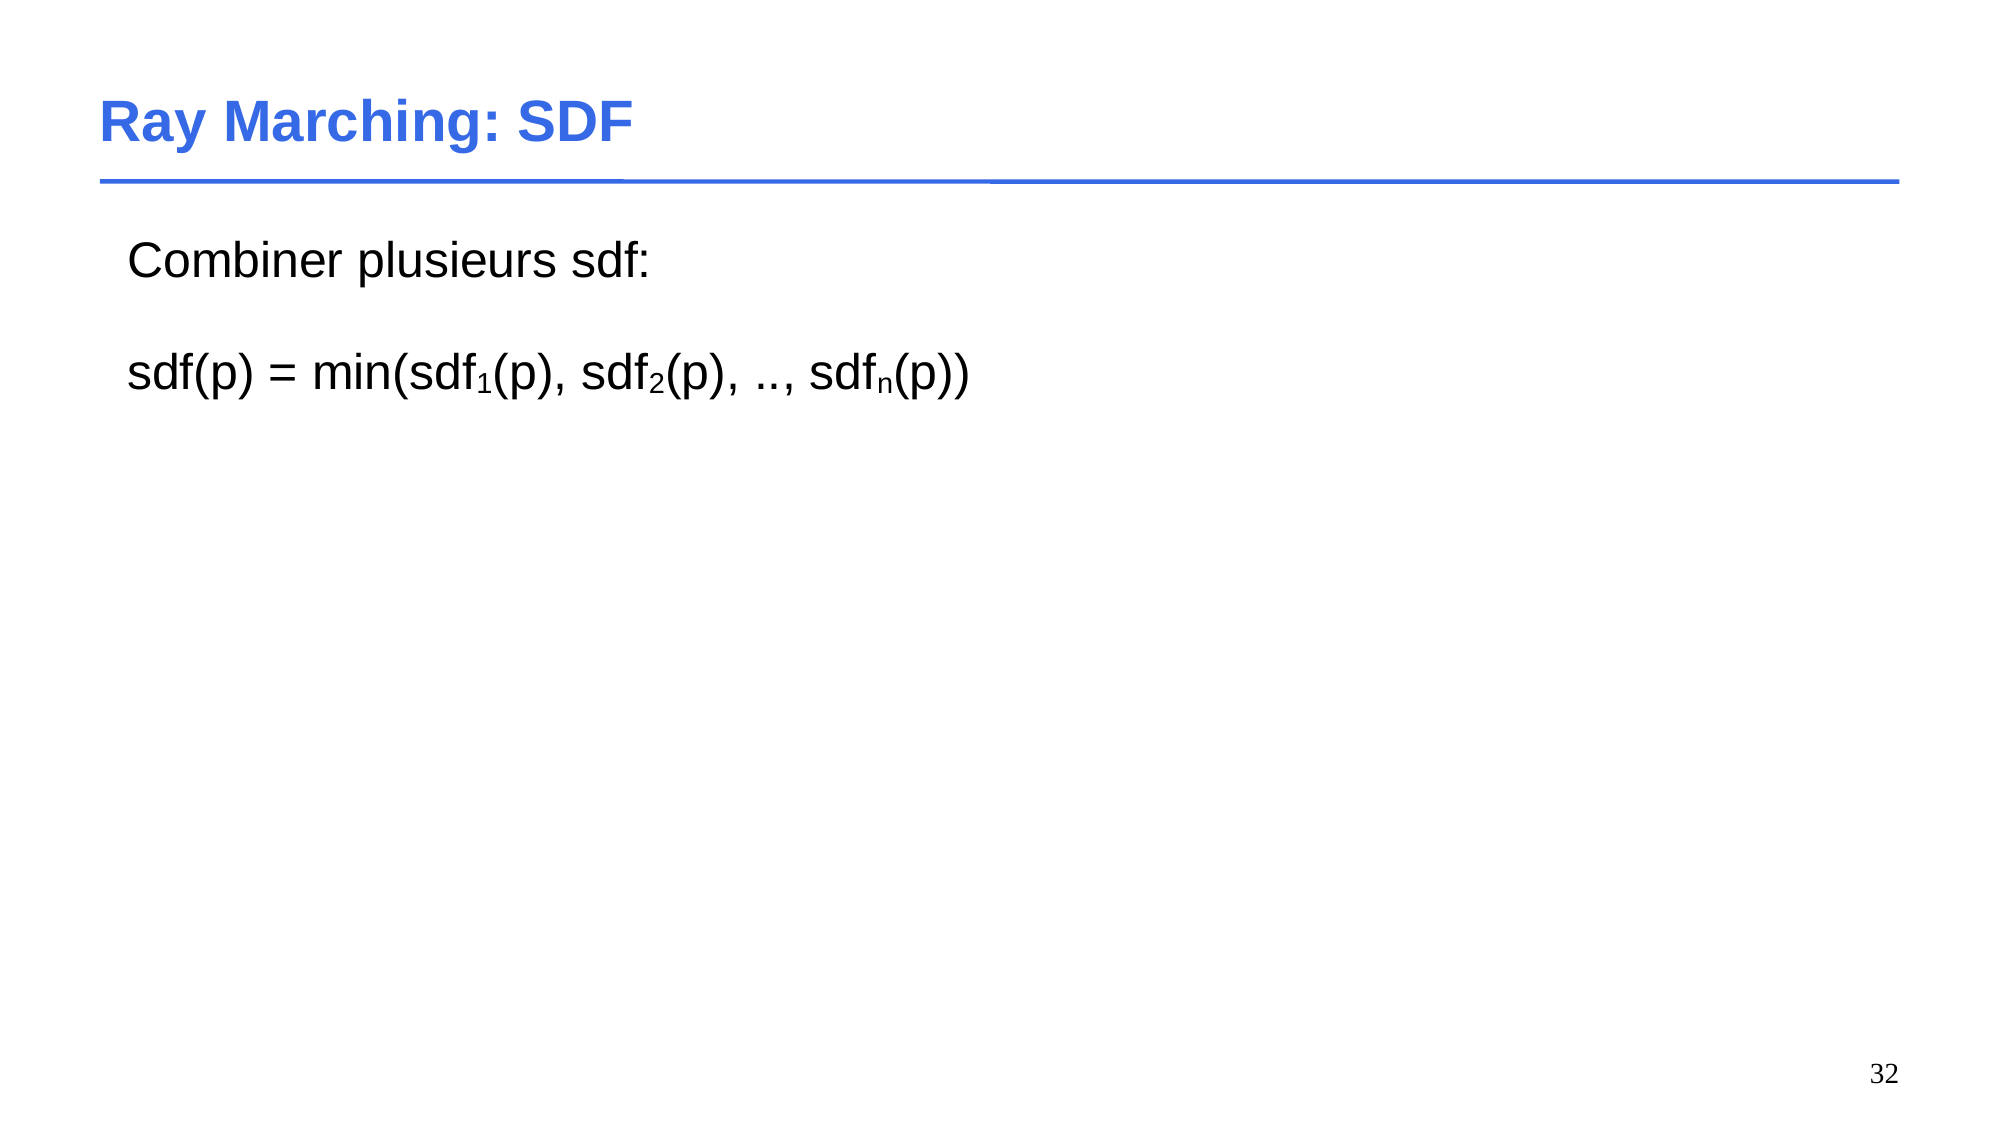

# Ray Marching: SDF
Combiner plusieurs sdf:
sdf(p) = min(sdf1(p), sdf2(p), .., sdfn(p))
32